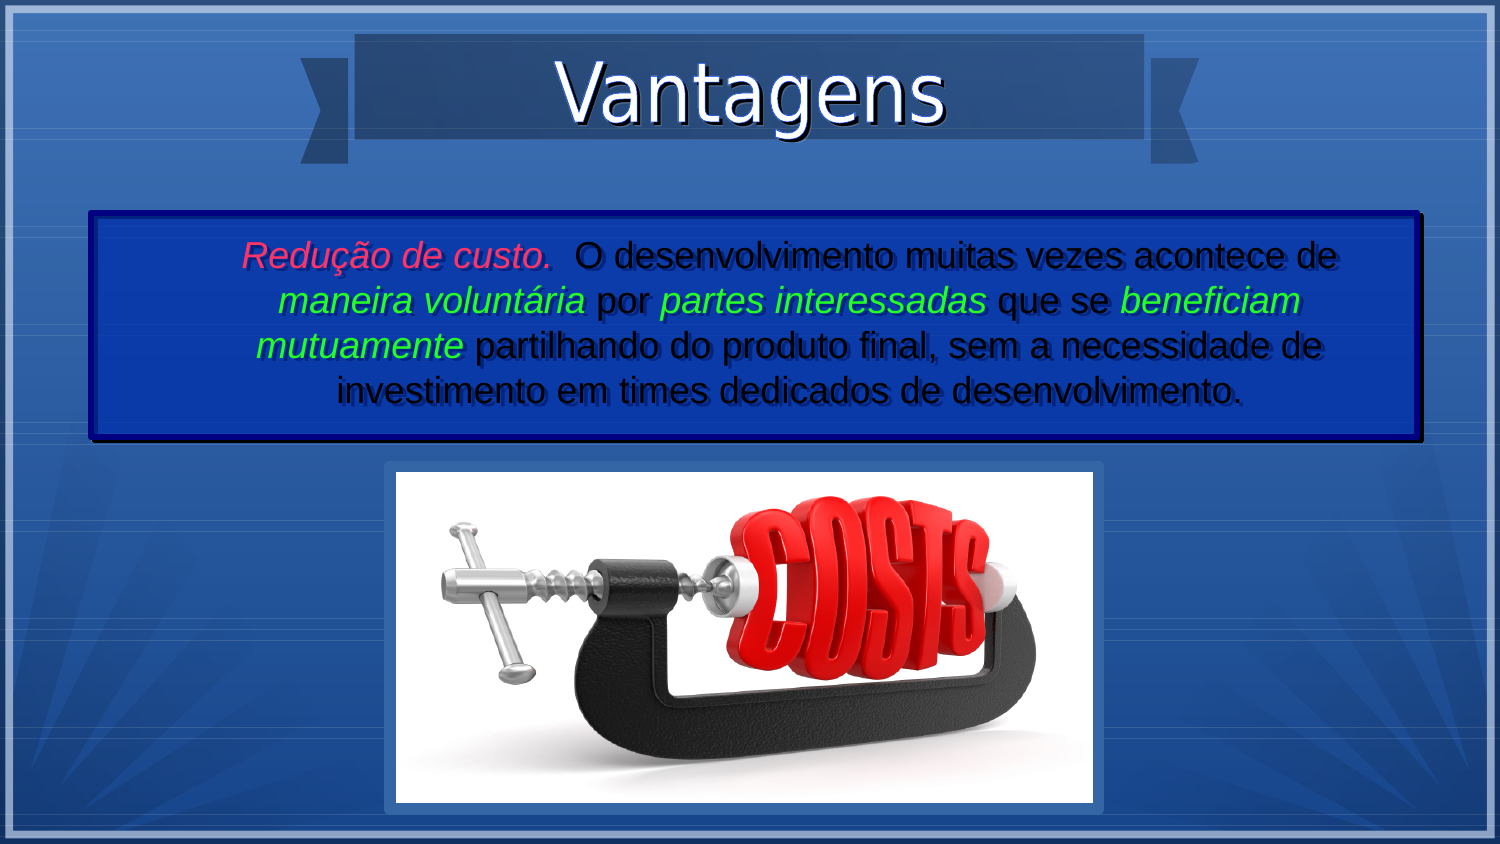

# Vantagens
Redução de custo. O desenvolvimento muitas vezes acontece de maneira voluntária por partes interessadas que se beneficiam mutuamente partilhando do produto final, sem a necessidade de investimento em times dedicados de desenvolvimento.